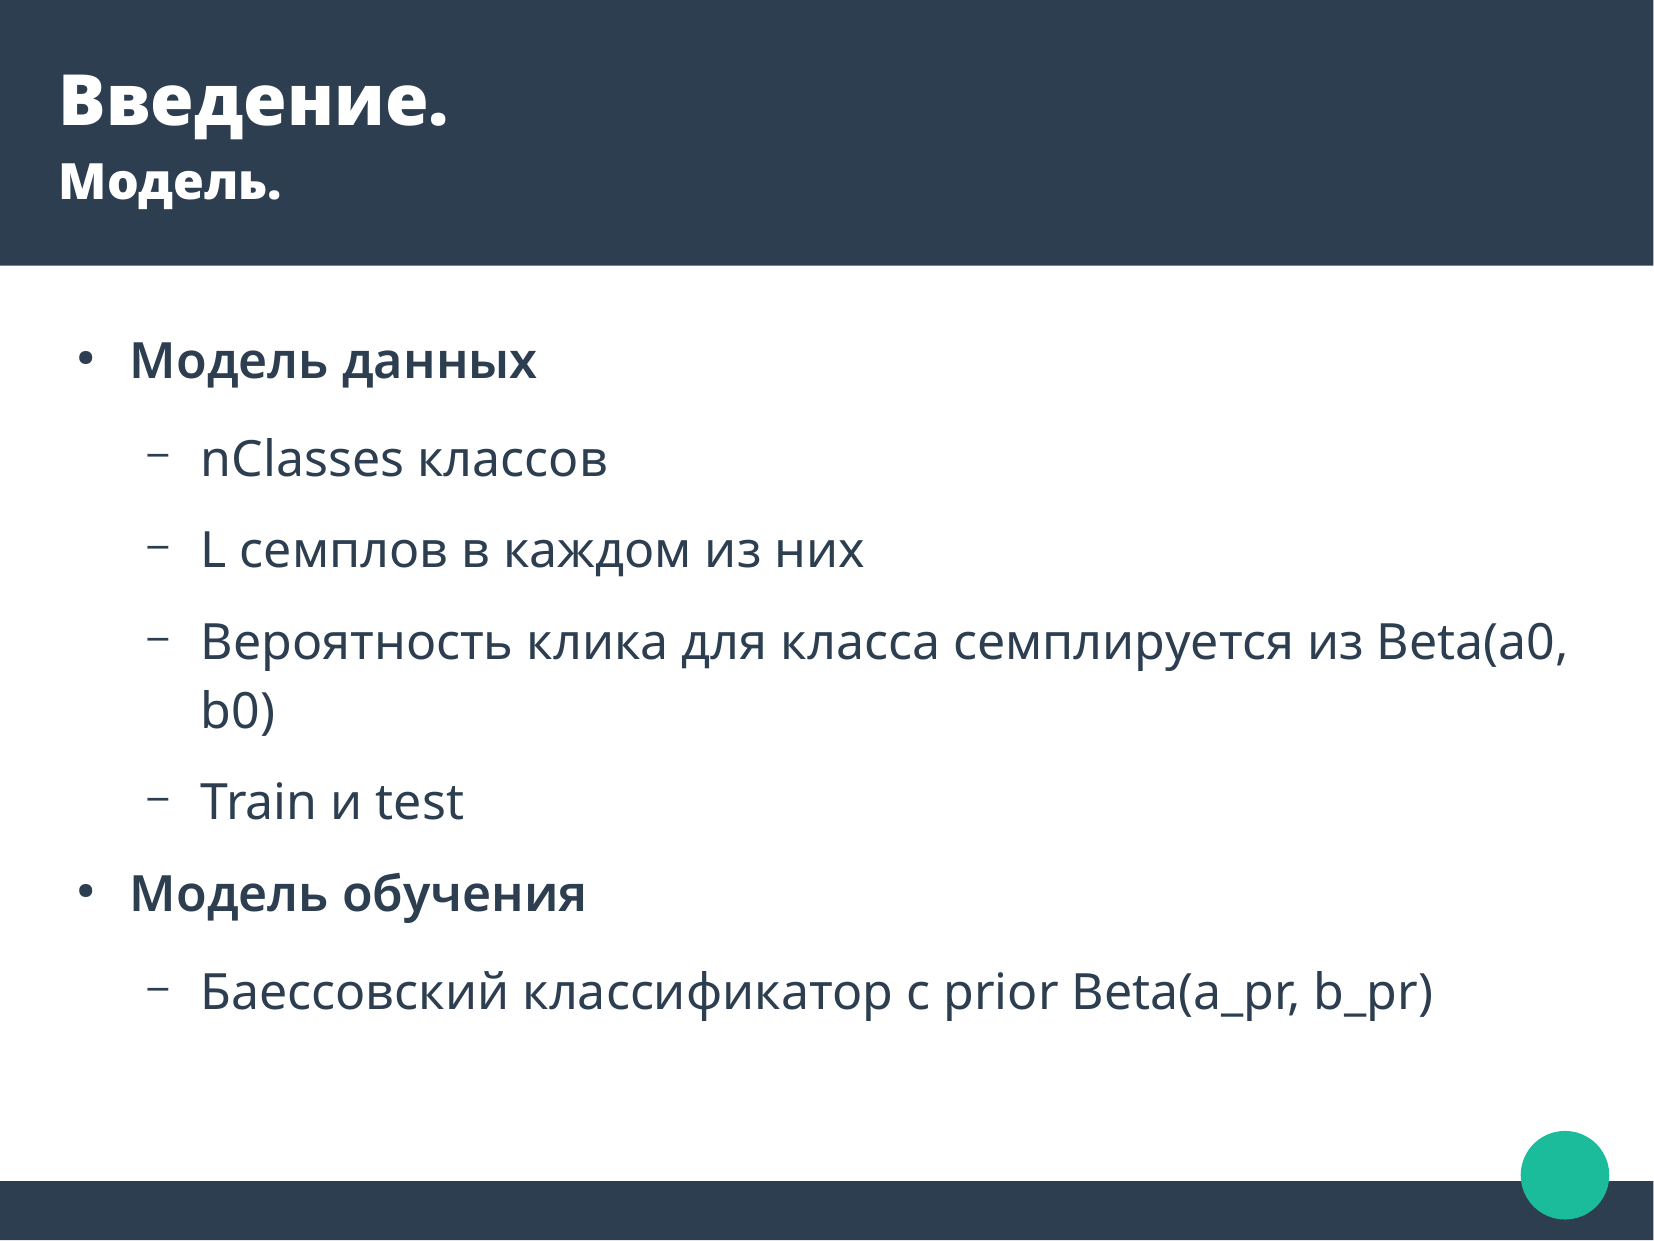

# Введение. Модель.
Модель данных
nClasses классов
L семплов в каждом из них
Вероятность клика для класса семплируется из Beta(a0, b0)
Train и test
Модель обучения
Баессовский классификатор с prior Beta(a_pr, b_pr)